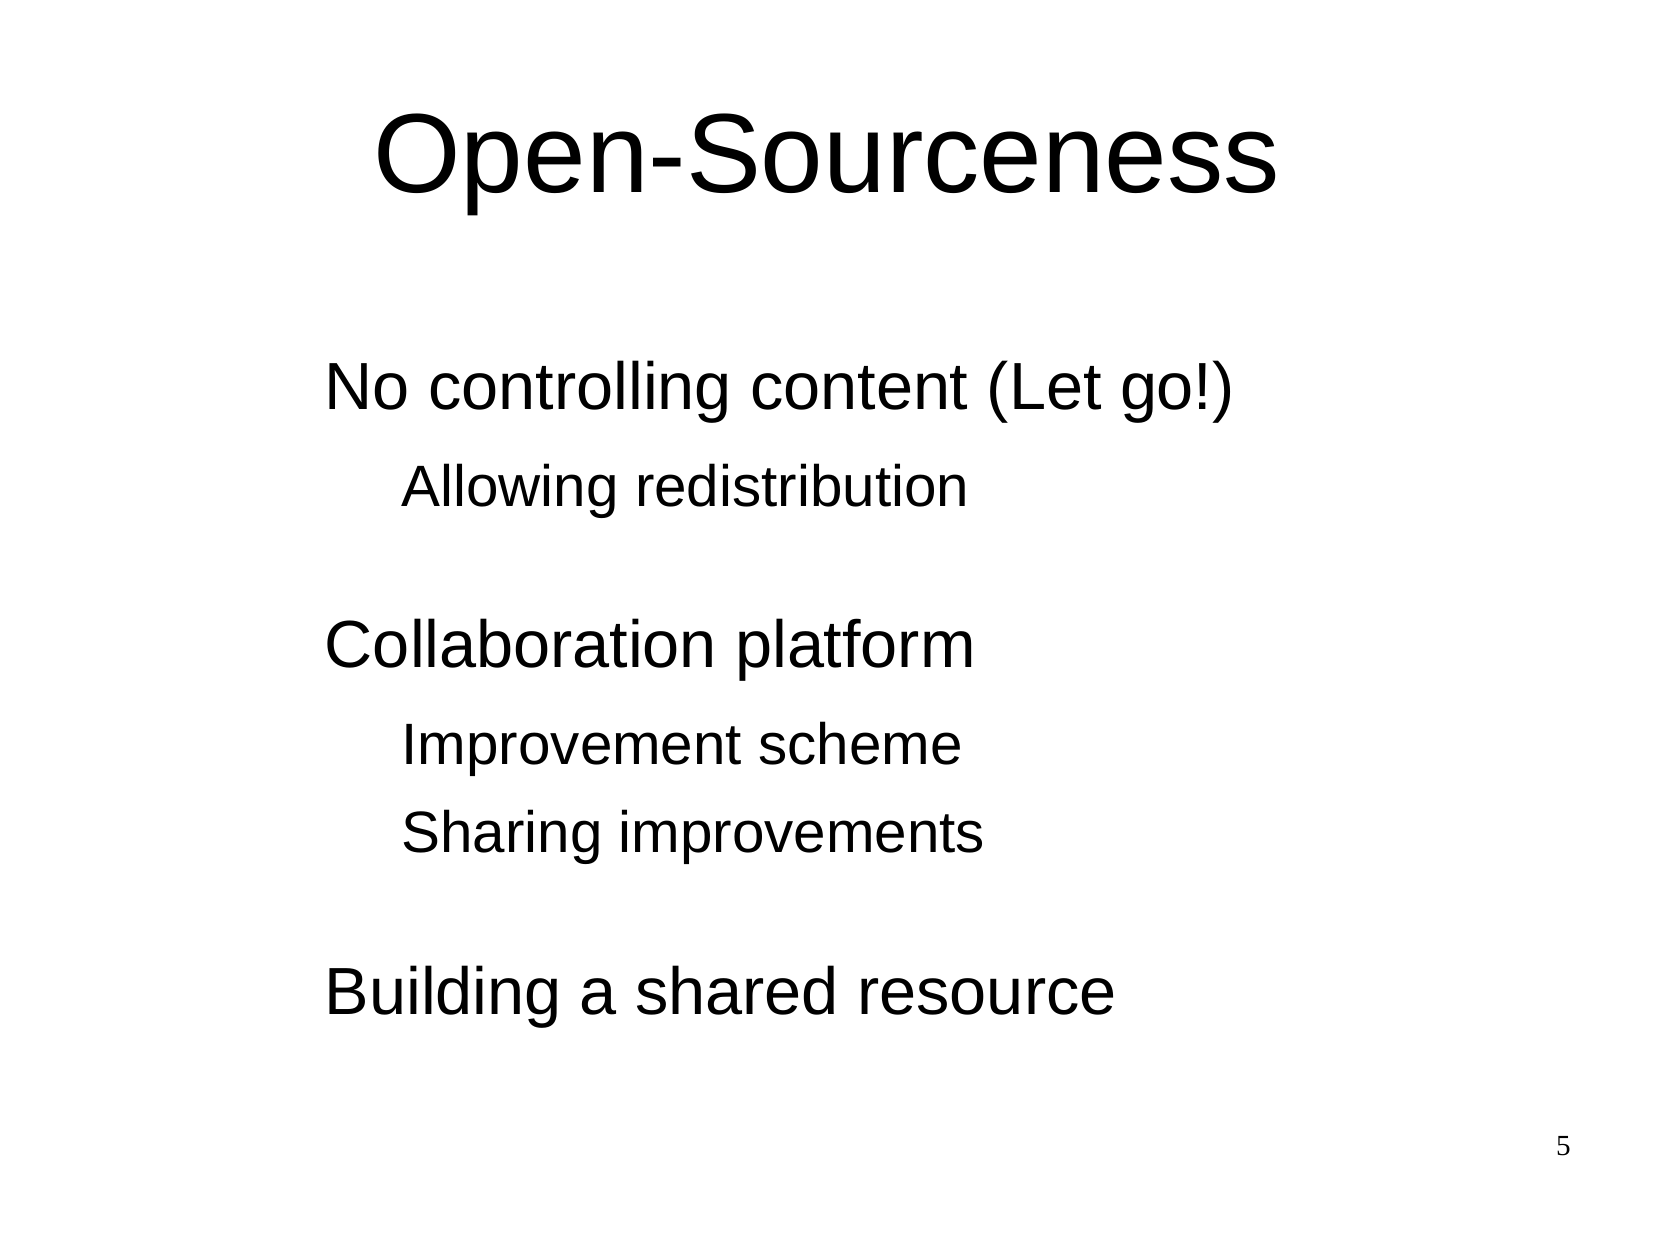

# Open-Sourceness
No controlling content (Let go!)
Allowing redistribution
Collaboration platform
Improvement scheme
Sharing improvements
Building a shared resource
5